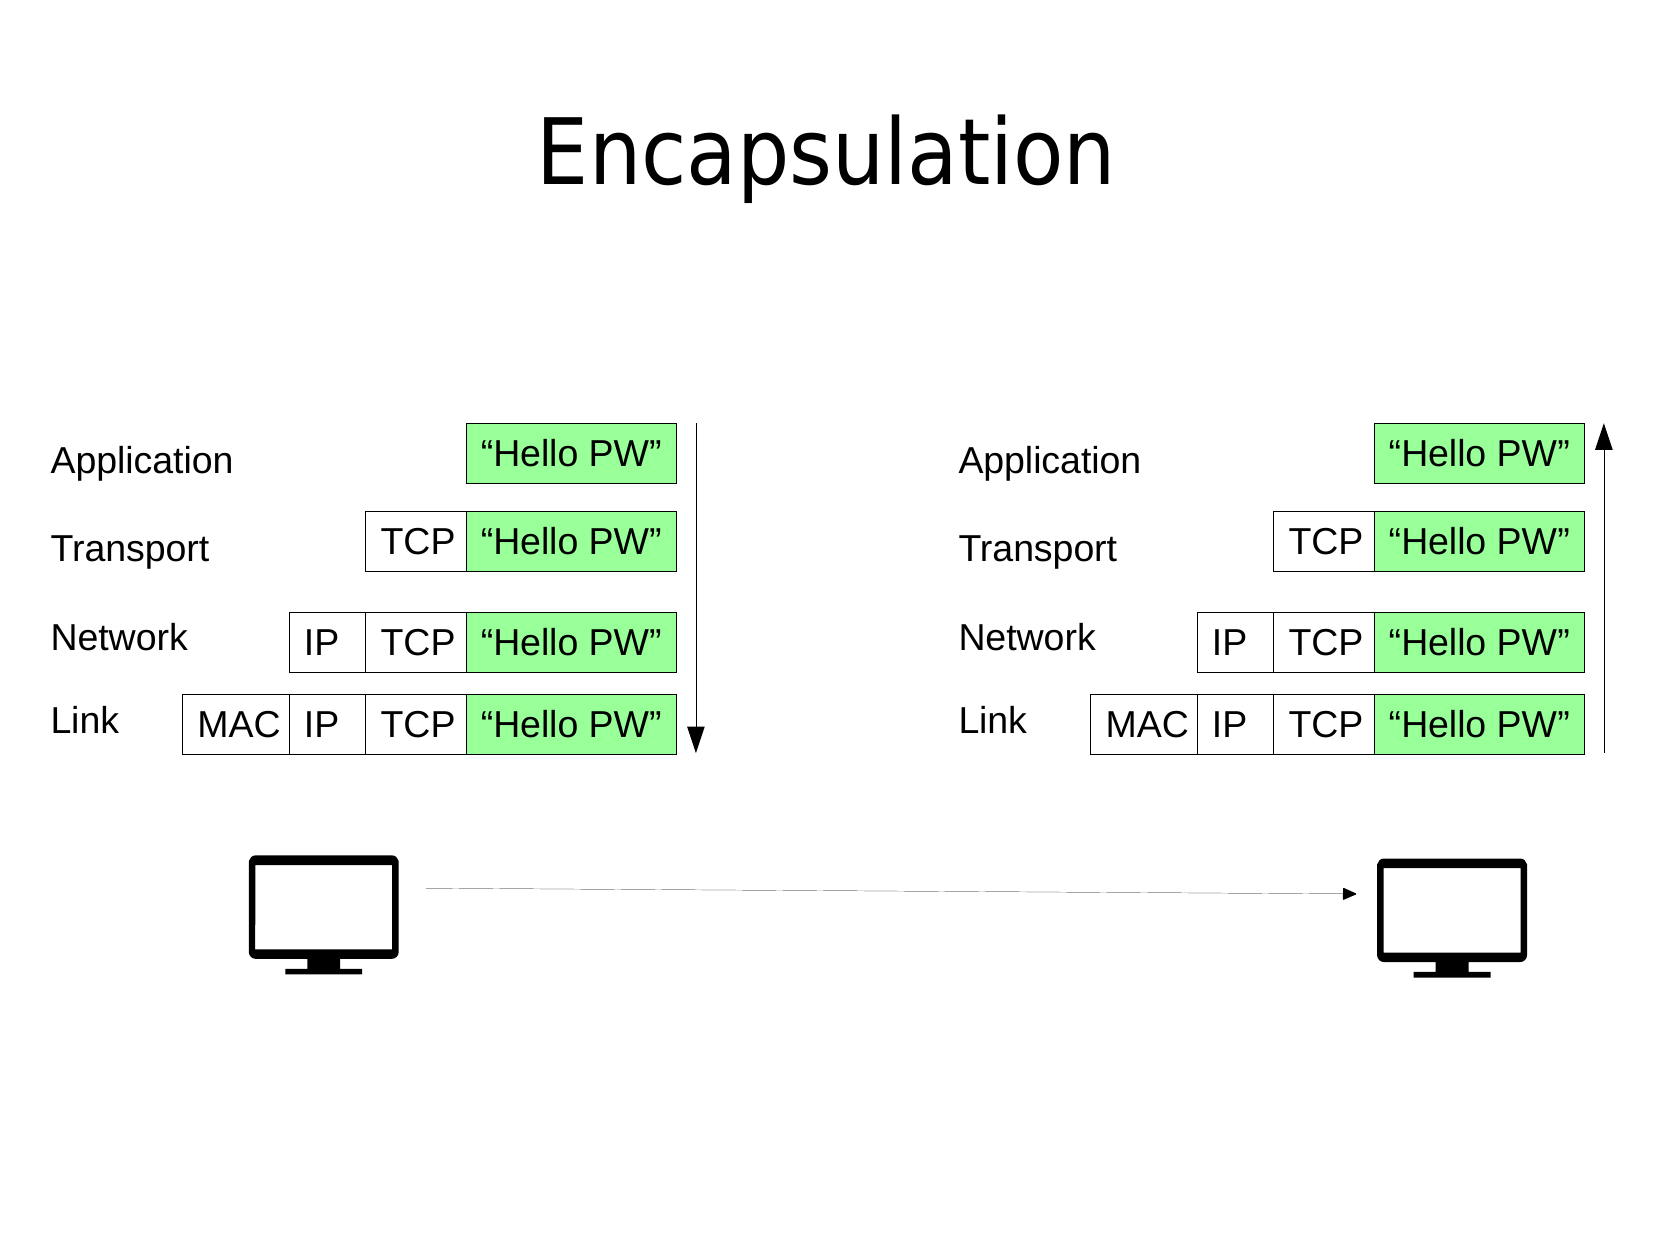

# Encapsulation
“Hello PW”
“Hello PW”
Application
Application
TCP
“Hello PW”
TCP
“Hello PW”
Transport
Transport
Network
Network
IP
TCP
“Hello PW”
IP
TCP
“Hello PW”
Link
Link
MAC
IP
TCP
“Hello PW”
MAC
IP
TCP
“Hello PW”